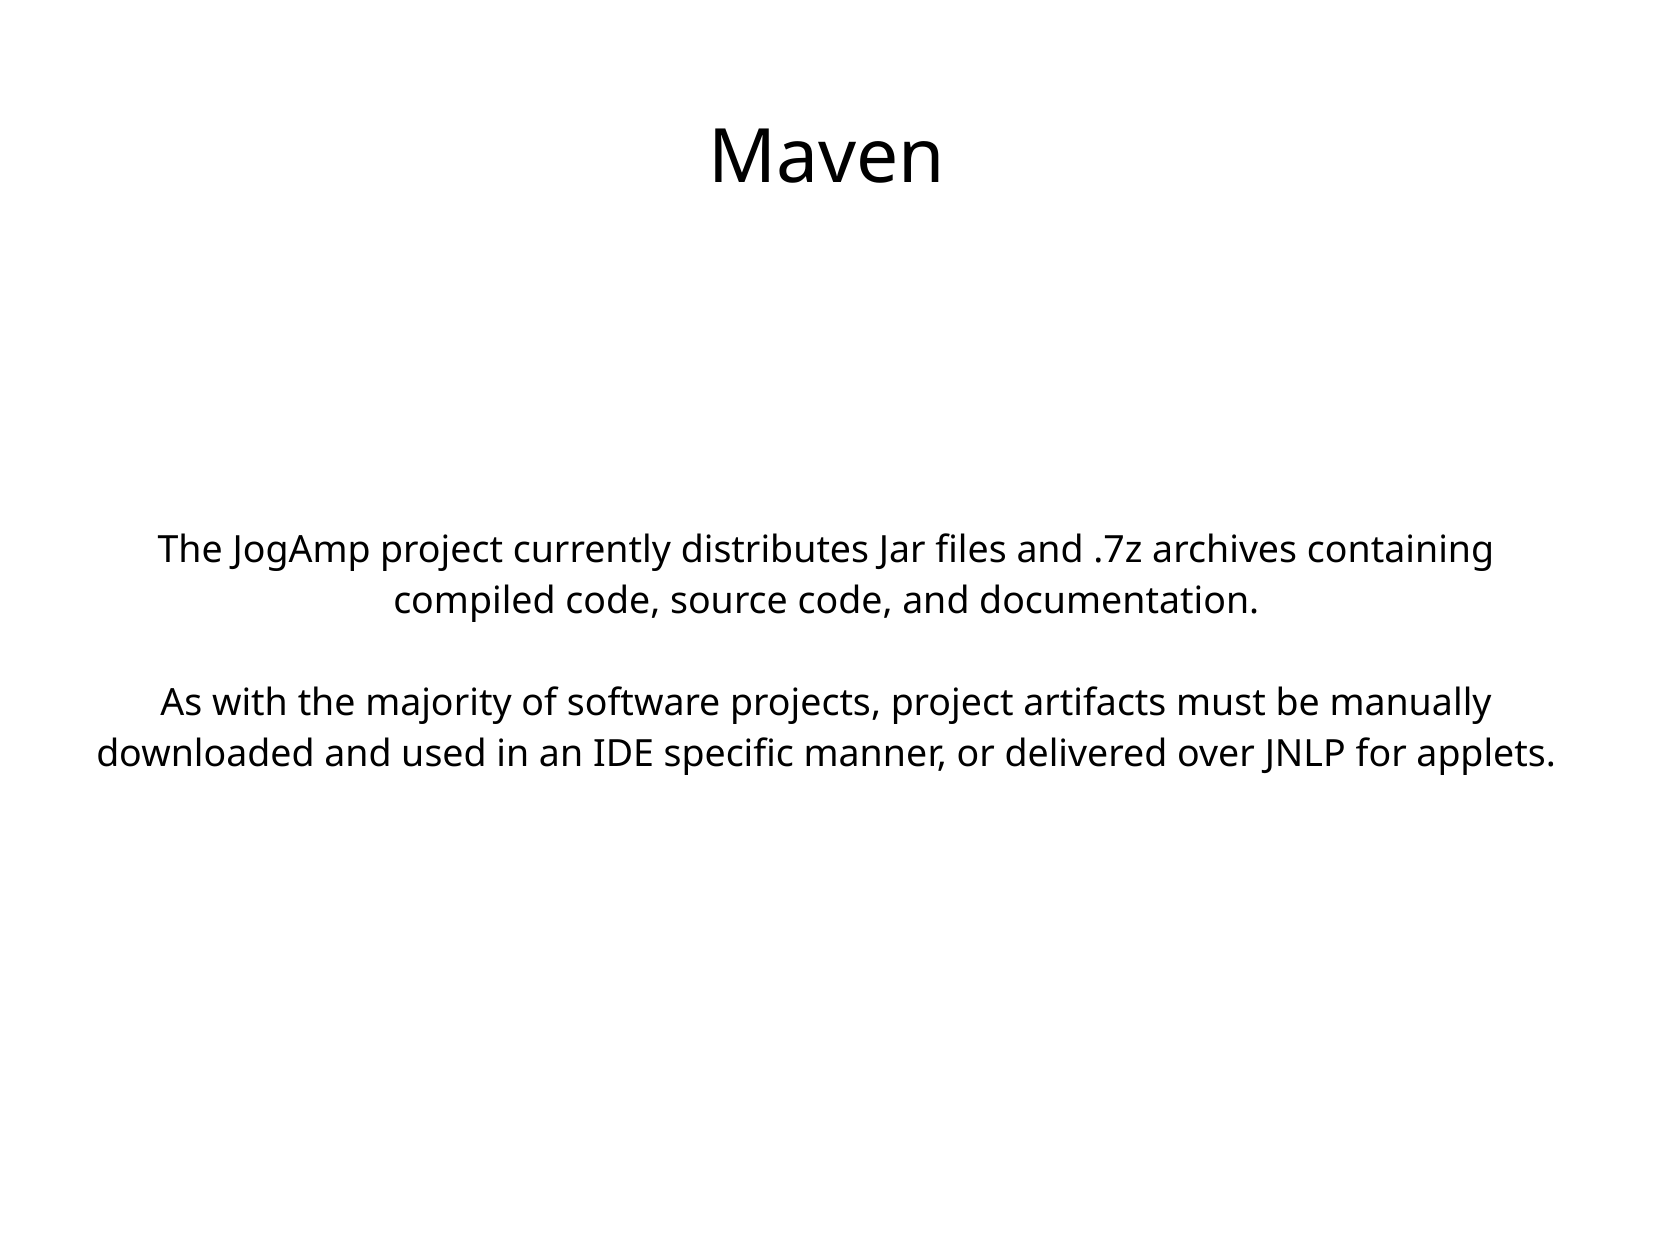

# Maven
The JogAmp project currently distributes Jar files and .7z archives containing compiled code, source code, and documentation.
As with the majority of software projects, project artifacts must be manually downloaded and used in an IDE specific manner, or delivered over JNLP for applets.